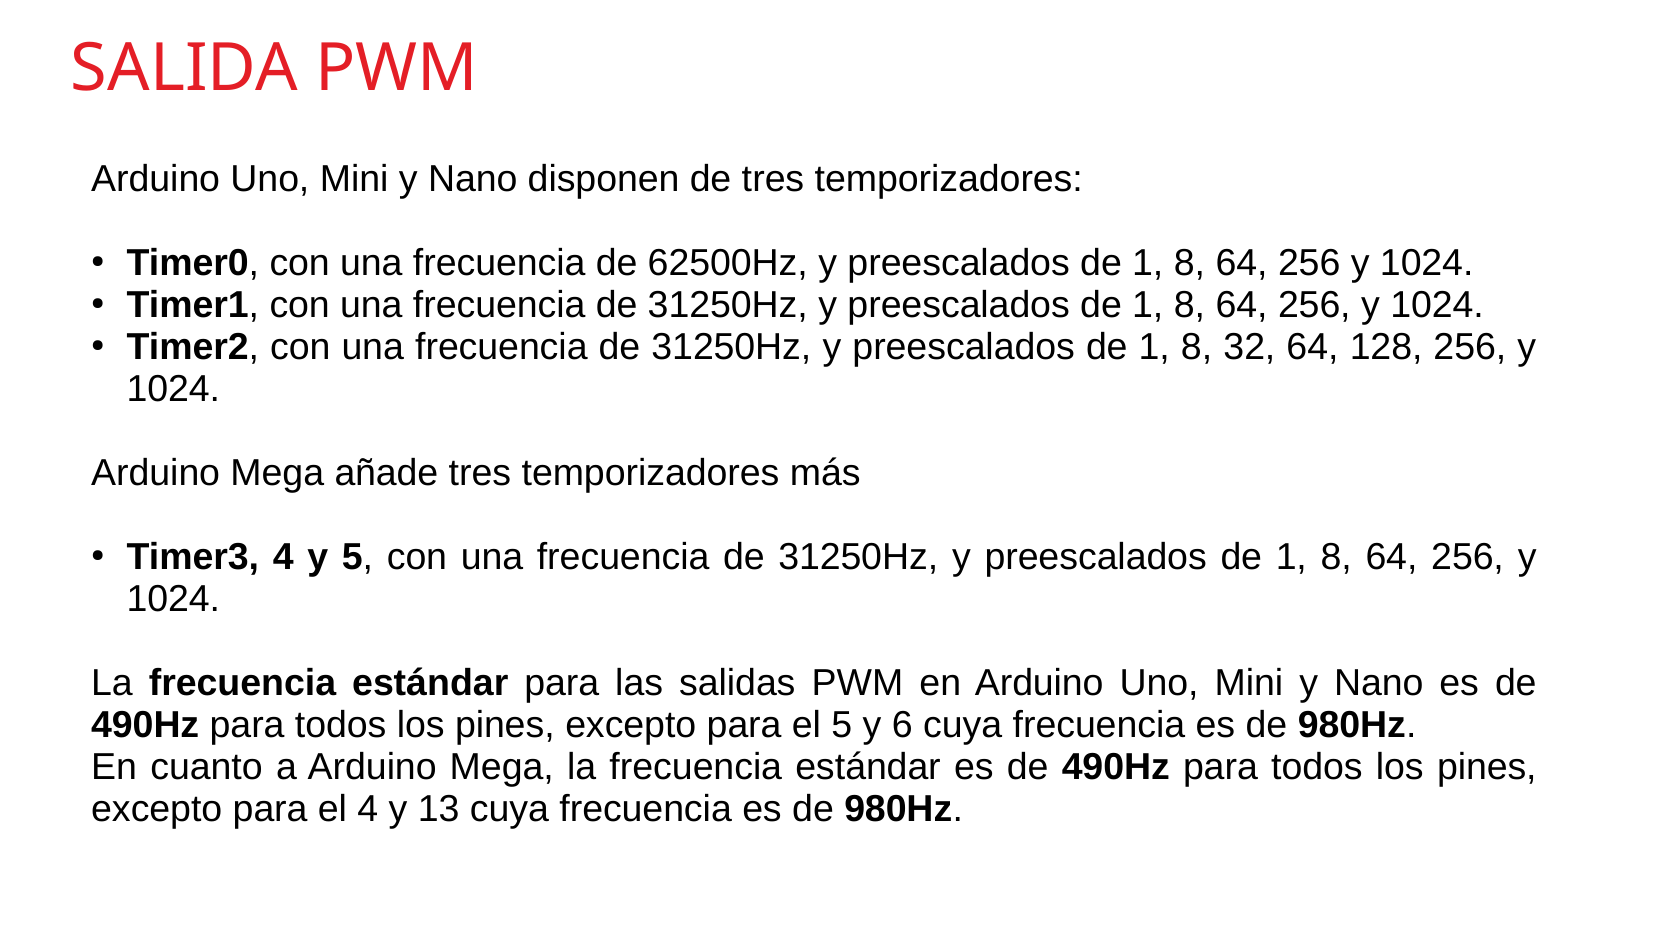

# SALIDA PWM
Arduino Uno, Mini y Nano disponen de tres temporizadores:
Timer0, con una frecuencia de 62500Hz, y preescalados de 1, 8, 64, 256 y 1024.
Timer1, con una frecuencia de 31250Hz, y preescalados de 1, 8, 64, 256, y 1024.
Timer2, con una frecuencia de 31250Hz, y preescalados de 1, 8, 32, 64, 128, 256, y 1024.
Arduino Mega añade tres temporizadores más
Timer3, 4 y 5, con una frecuencia de 31250Hz, y preescalados de 1, 8, 64, 256, y 1024.
La frecuencia estándar para las salidas PWM en Arduino Uno, Mini y Nano es de 490Hz para todos los pines, excepto para el 5 y 6 cuya frecuencia es de 980Hz.
En cuanto a Arduino Mega, la frecuencia estándar es de 490Hz para todos los pines, excepto para el 4 y 13 cuya frecuencia es de 980Hz.